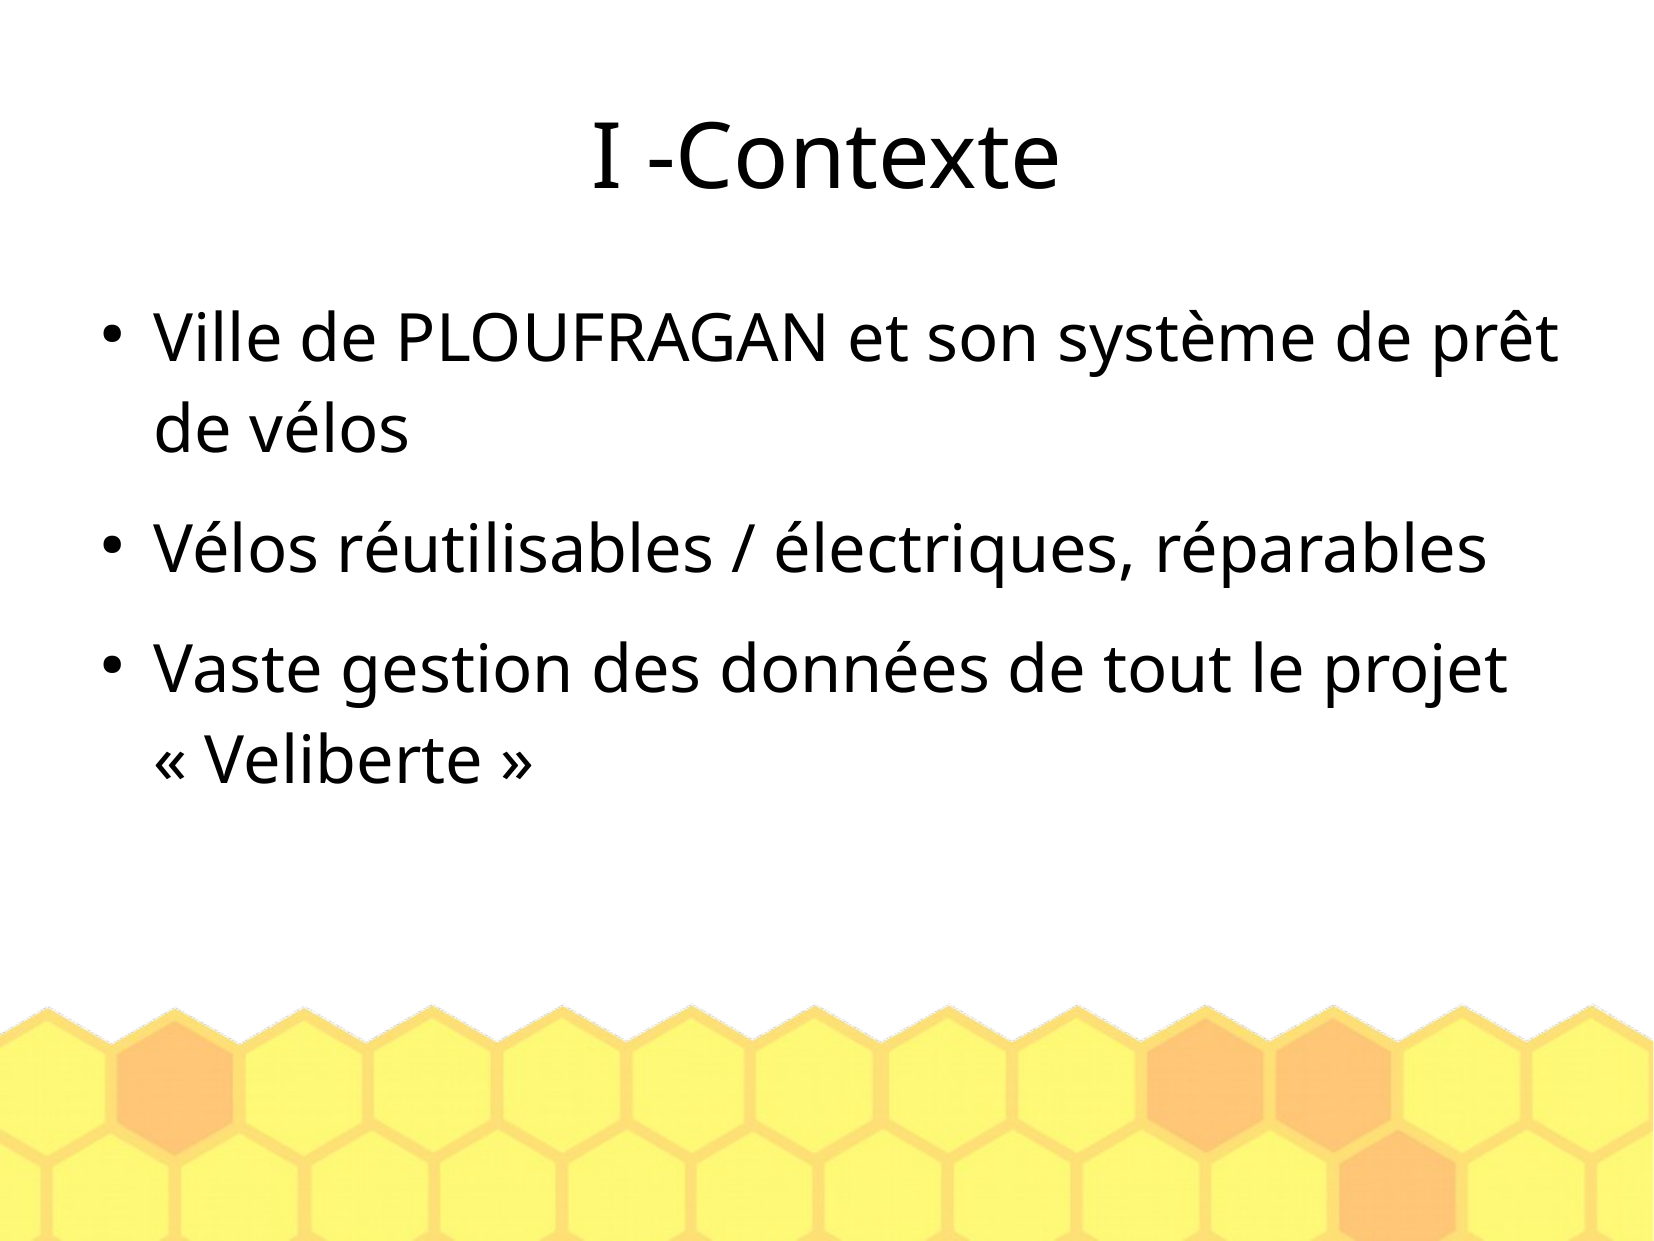

# I -Contexte
Ville de PLOUFRAGAN et son système de prêt de vélos
Vélos réutilisables / électriques, réparables
Vaste gestion des données de tout le projet « Veliberte »